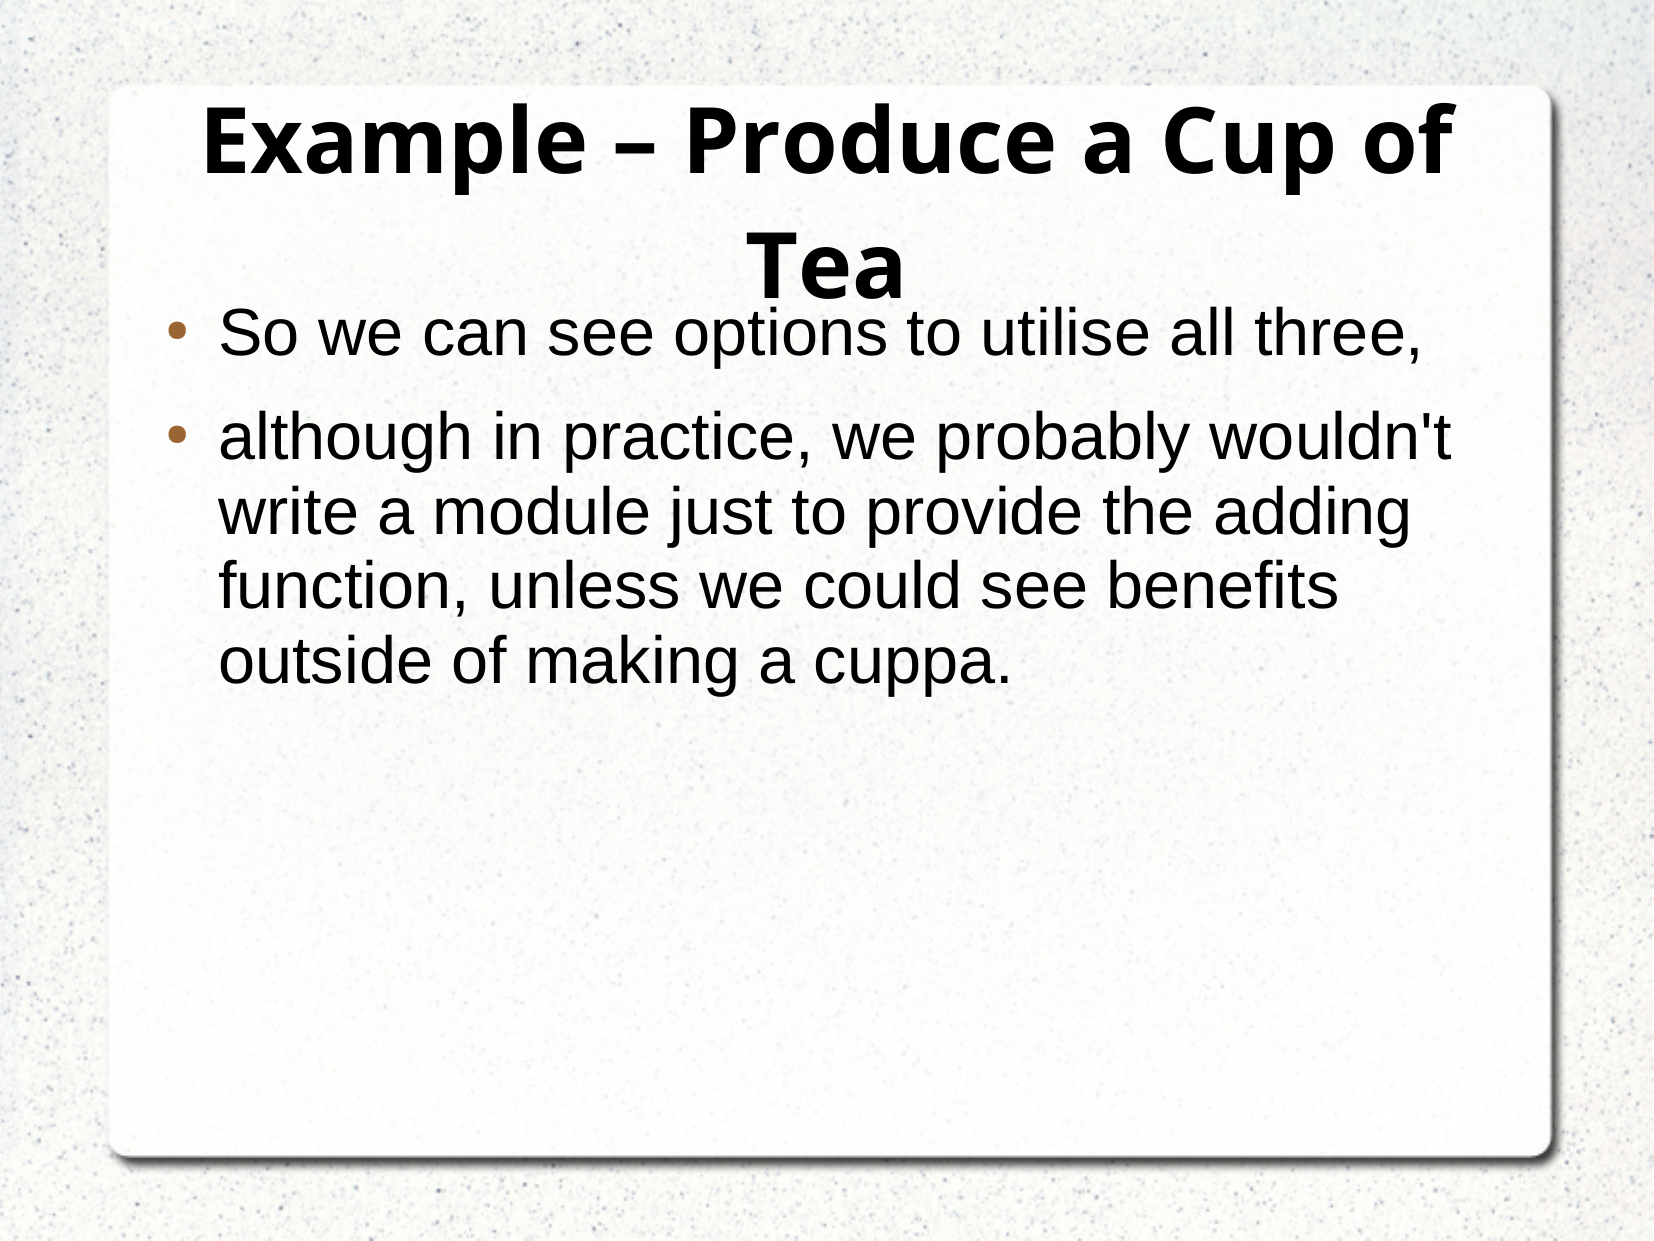

# Example – Produce a Cup of Tea
So we can see options to utilise all three,
although in practice, we probably wouldn't write a module just to provide the adding function, unless we could see benefits outside of making a cuppa.